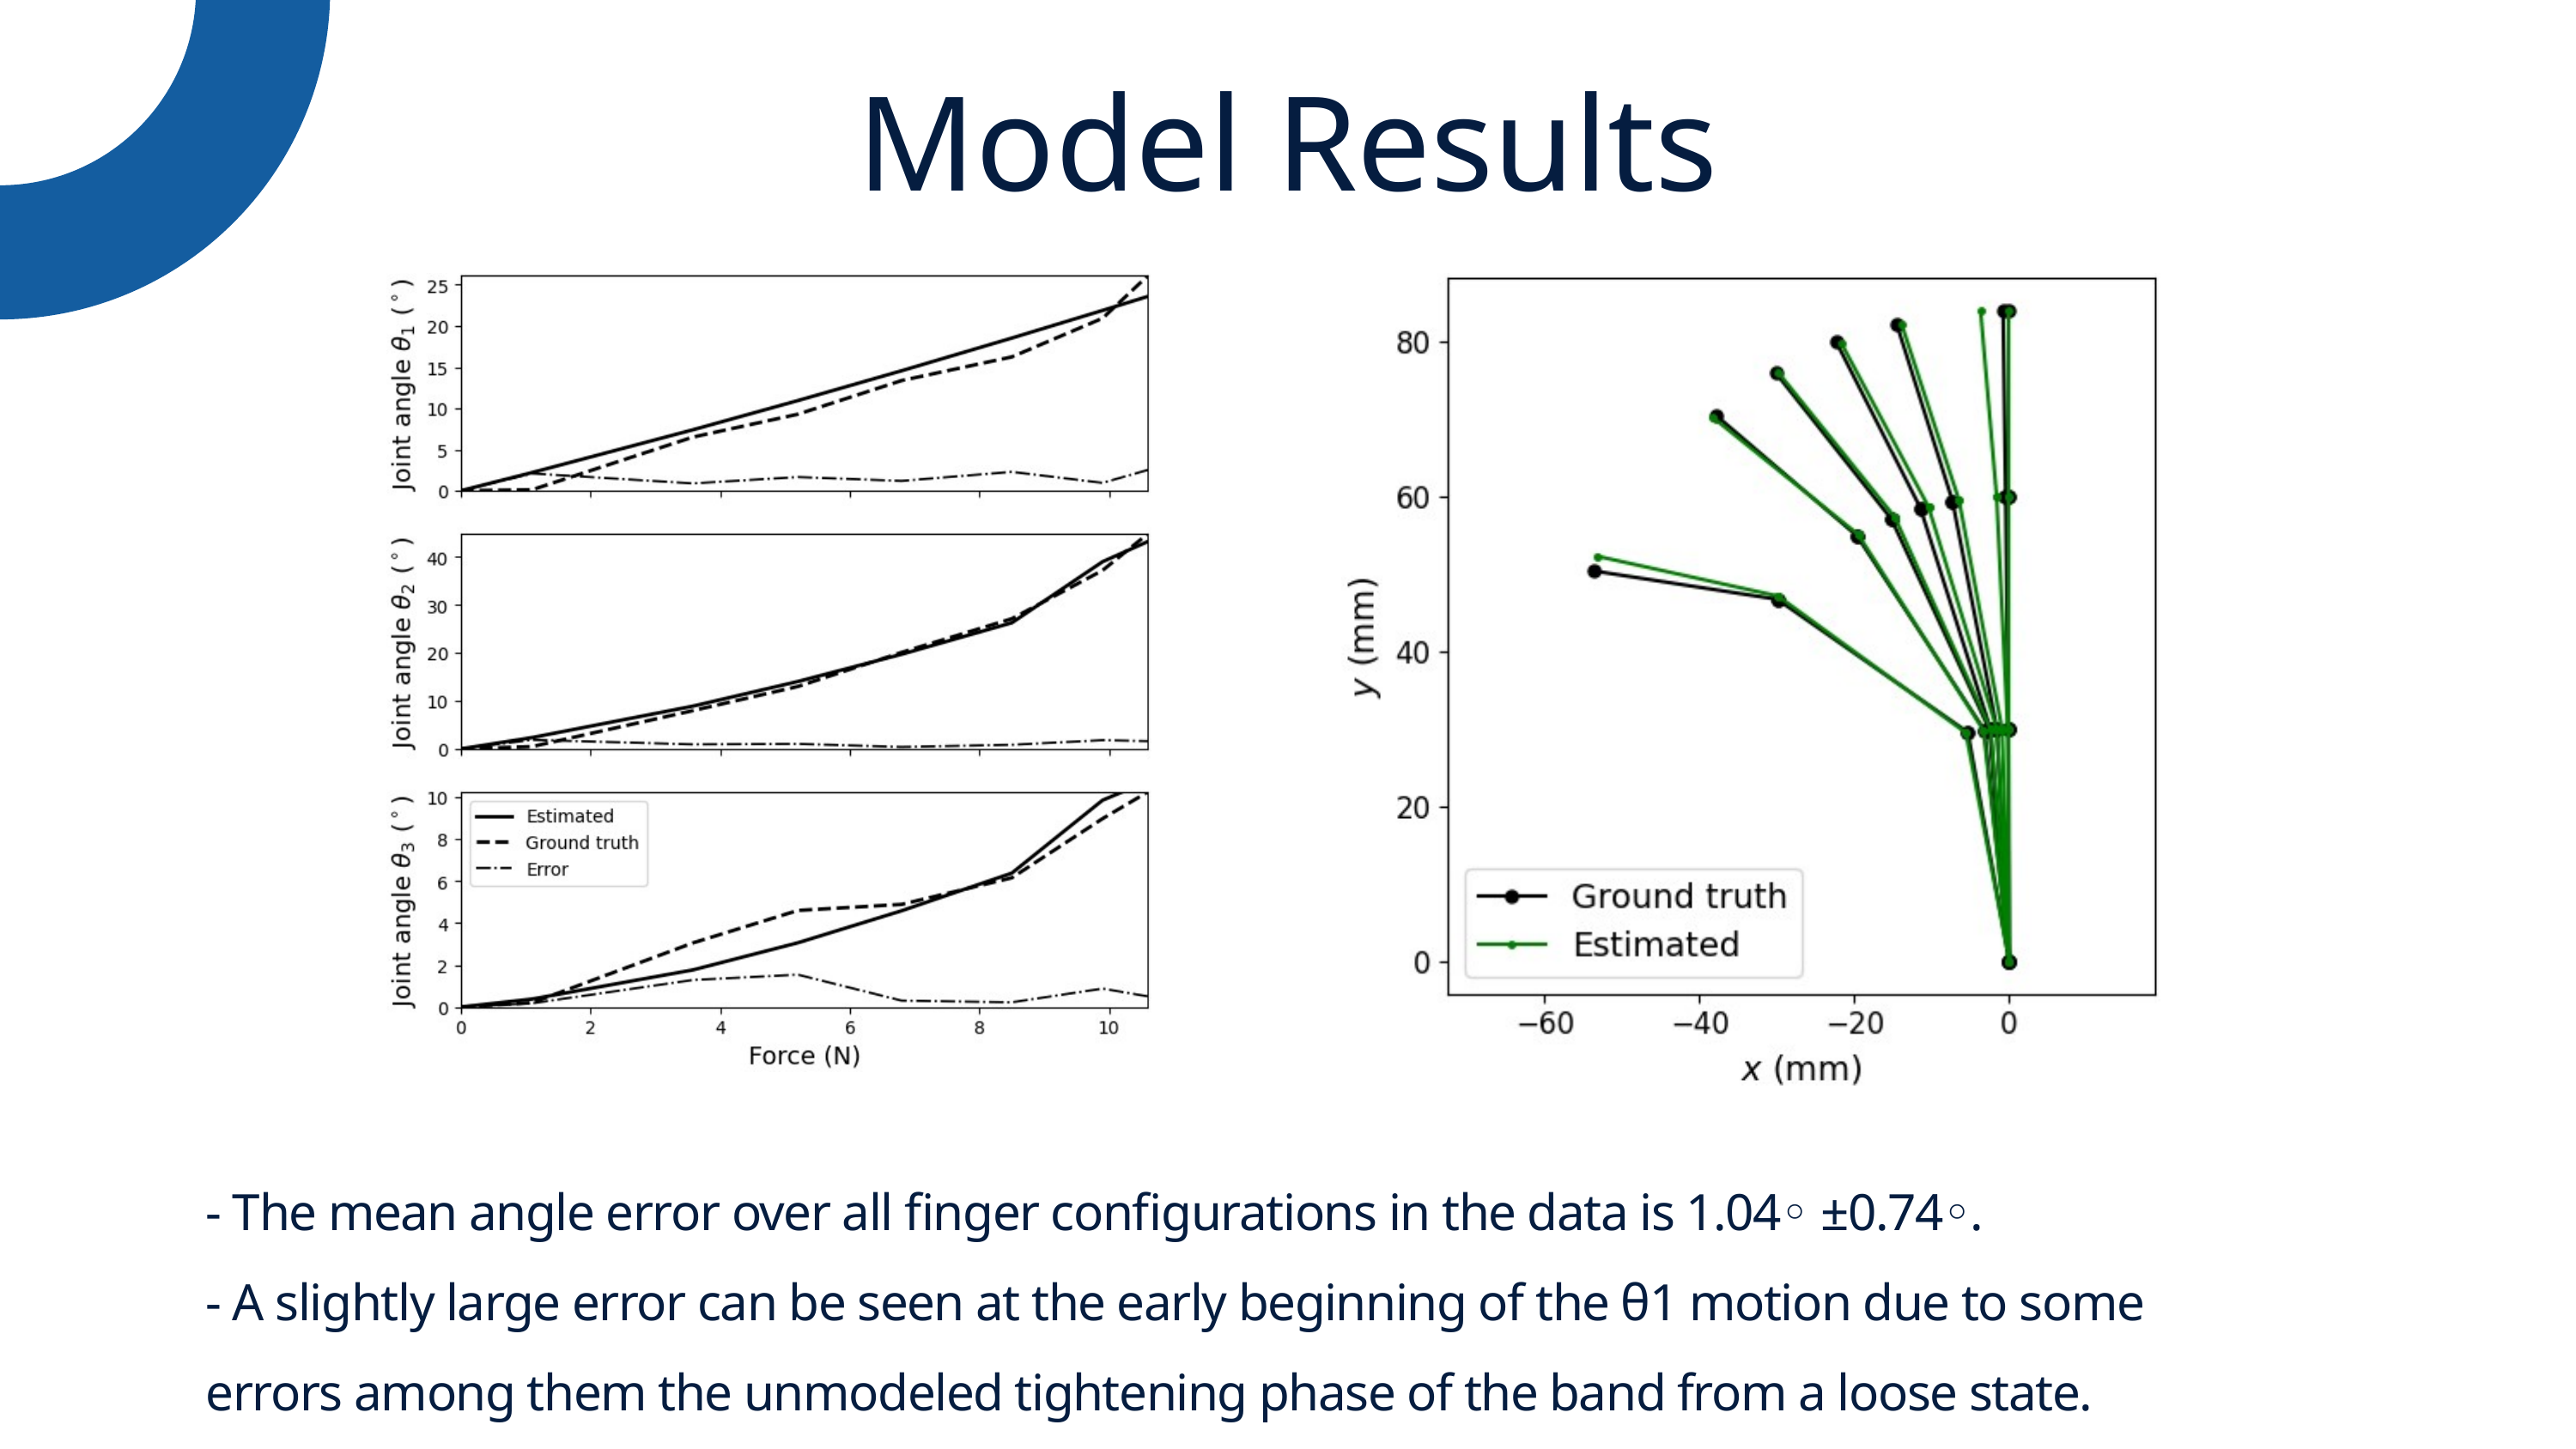

Model Results
- The mean angle error over all finger configurations in the data is 1.04◦ ±0.74◦.
- A slightly large error can be seen at the early beginning of the θ1 motion due to some errors among them the unmodeled tightening phase of the band from a loose state.